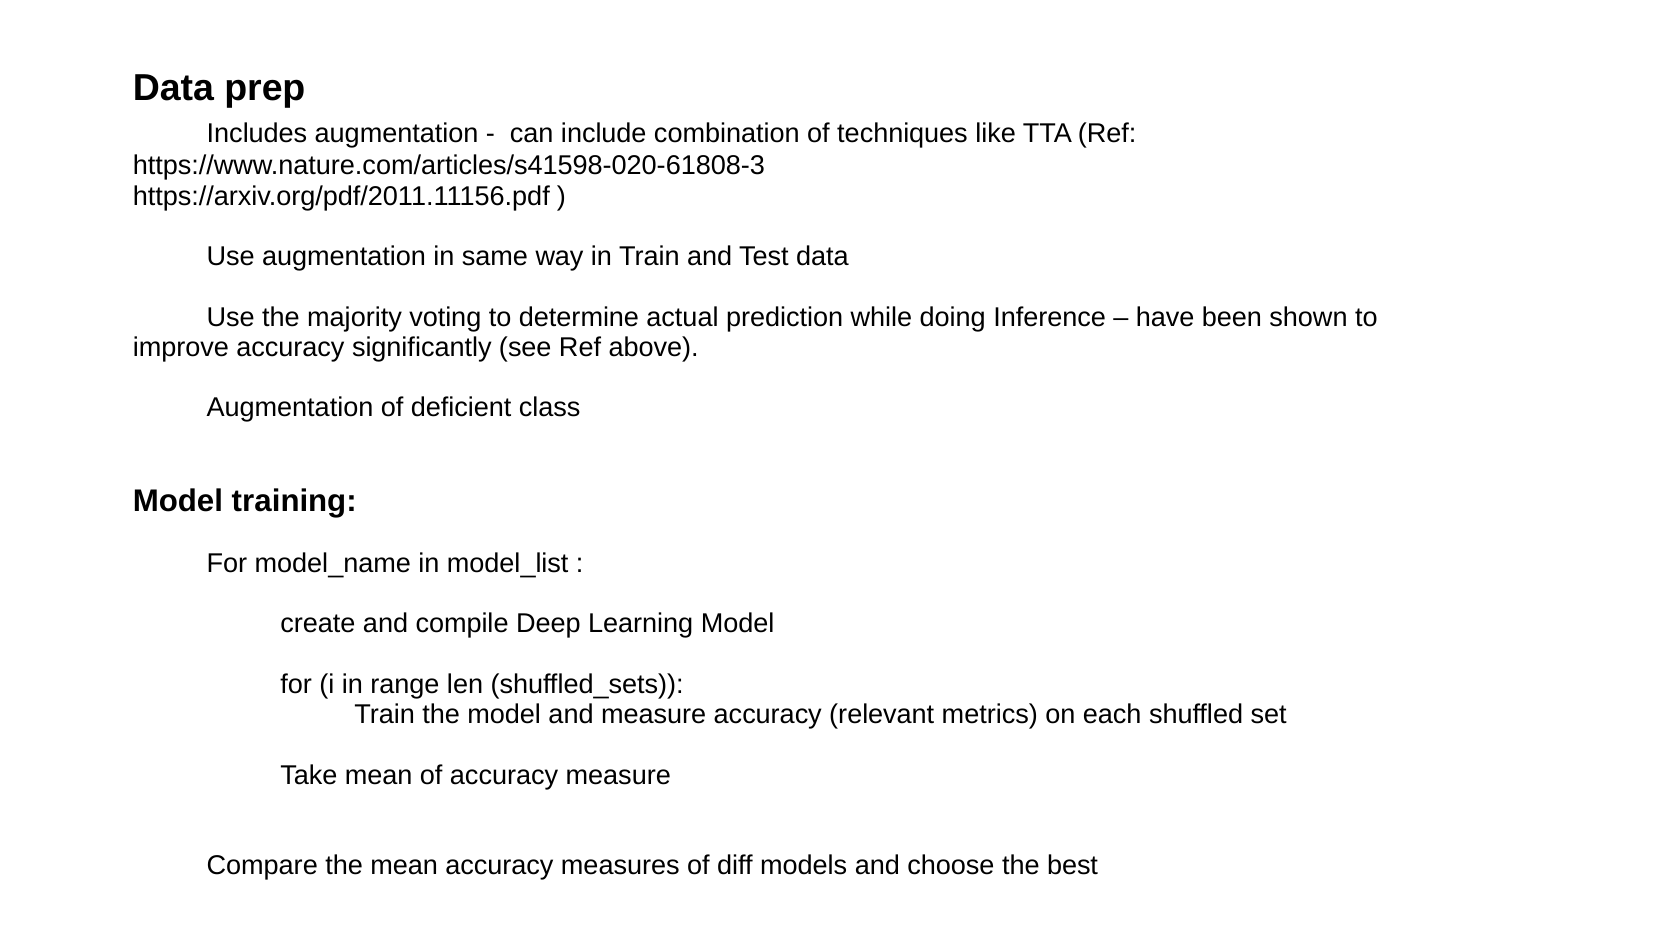

Data prep
	Includes augmentation - can include combination of techniques like TTA (Ref: https://www.nature.com/articles/s41598-020-61808-3
https://arxiv.org/pdf/2011.11156.pdf )
	Use augmentation in same way in Train and Test data
	Use the majority voting to determine actual prediction while doing Inference – have been shown to improve accuracy significantly (see Ref above).
	Augmentation of deficient class
Model training:
	For model_name in model_list :
		create and compile Deep Learning Model
		for (i in range len (shuffled_sets)):
			Train the model and measure accuracy (relevant metrics) on each shuffled set
		Take mean of accuracy measure
	Compare the mean accuracy measures of diff models and choose the best